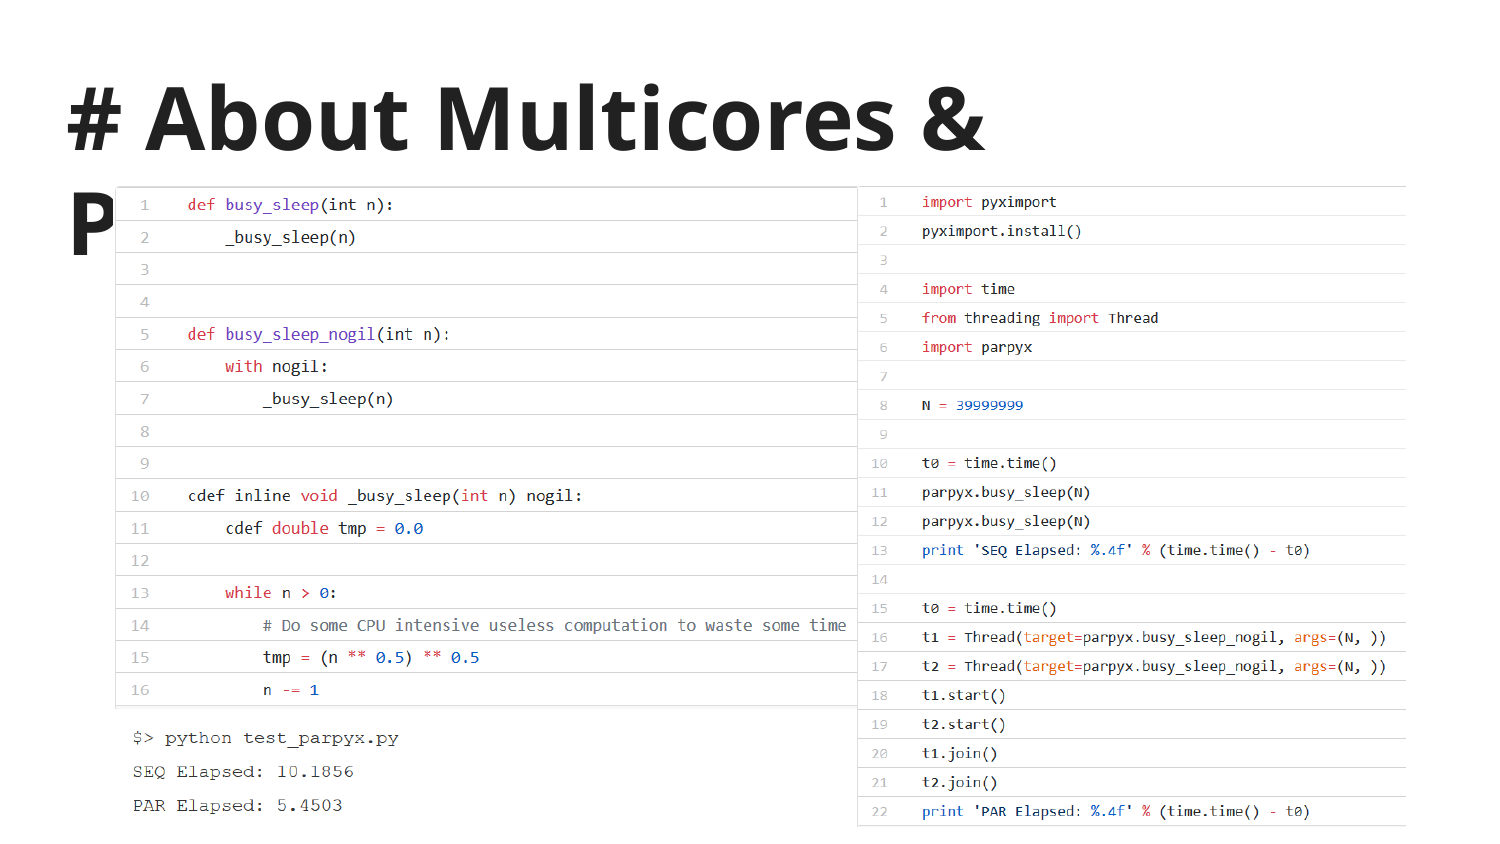

# # About Multicores & Parallelism - ii